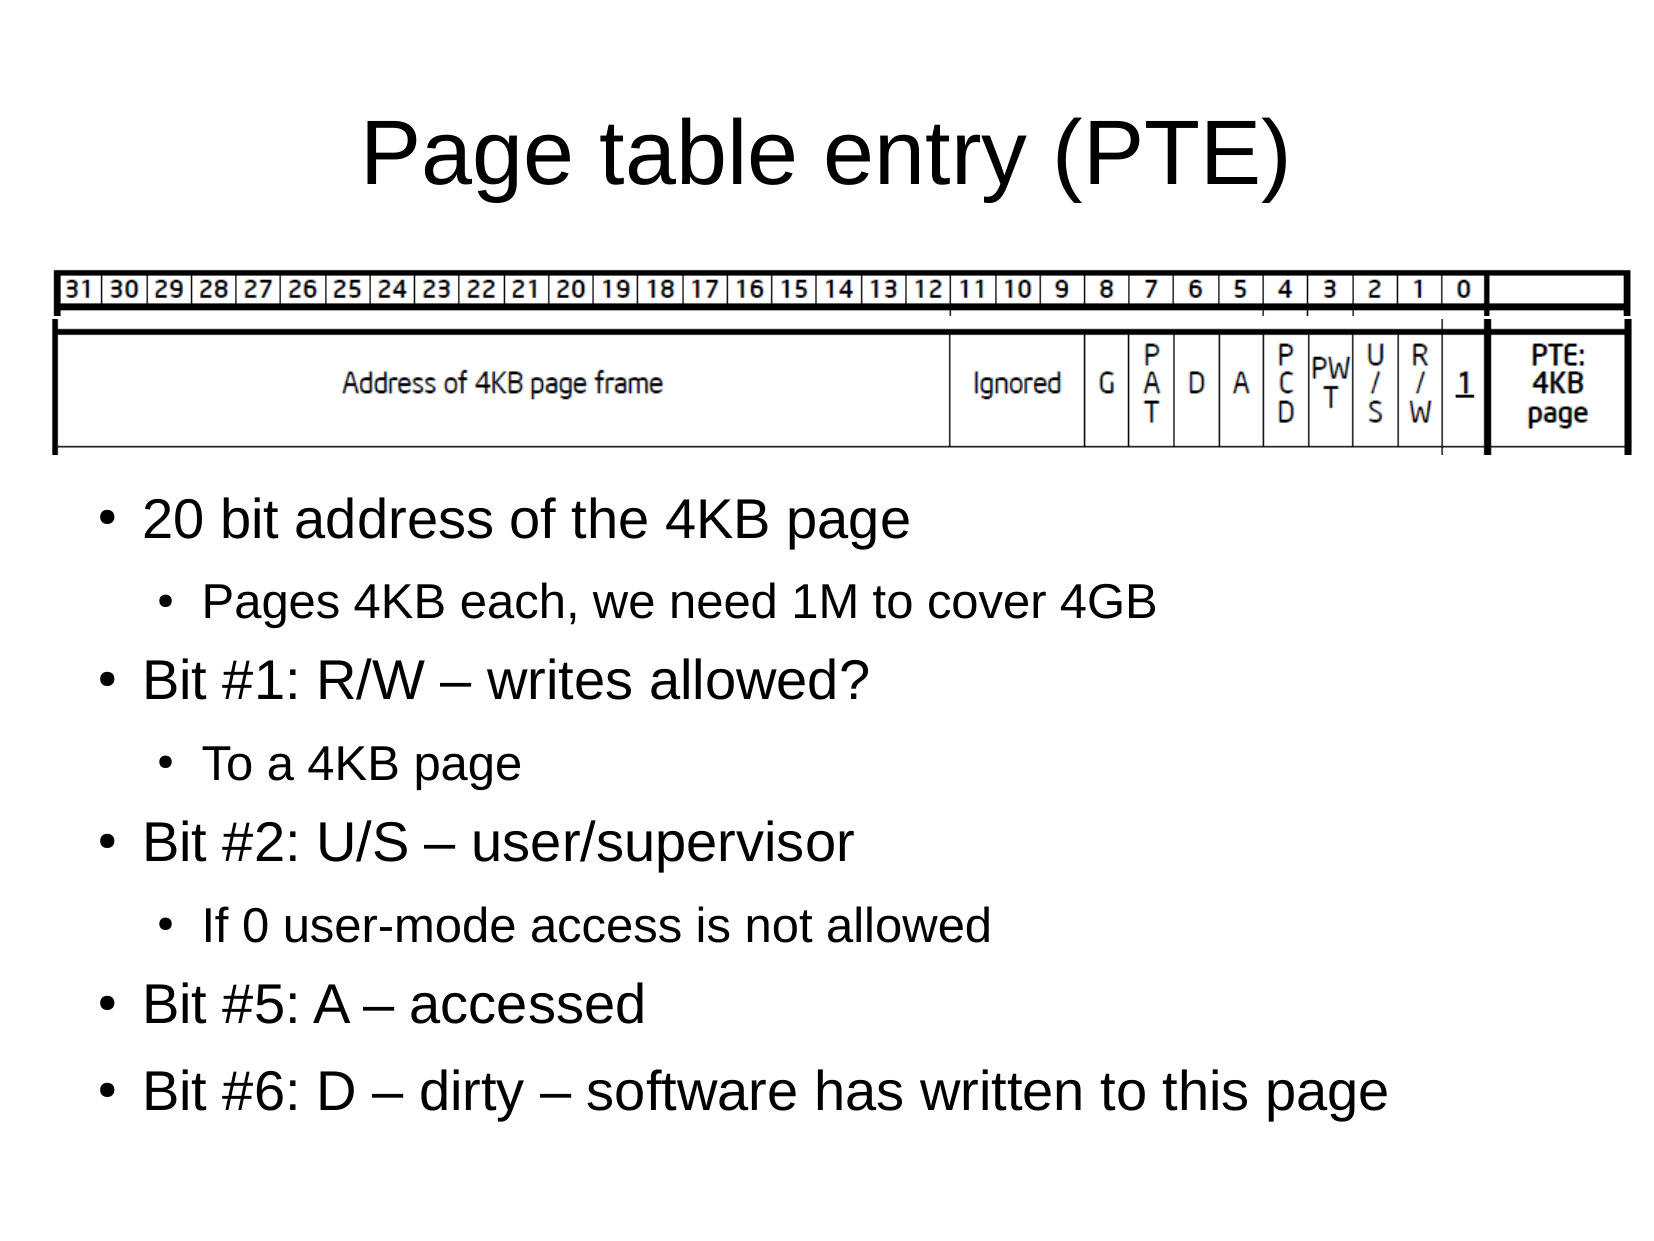

# Page table entry (PTE)
20 bit address of the 4KB page
Pages 4KB each, we need 1M to cover 4GB
Bit #1: R/W – writes allowed?
To a 4KB page
Bit #2: U/S – user/supervisor
If 0 user-mode access is not allowed
Bit #5: A – accessed
Bit #6: D – dirty – software has written to this page